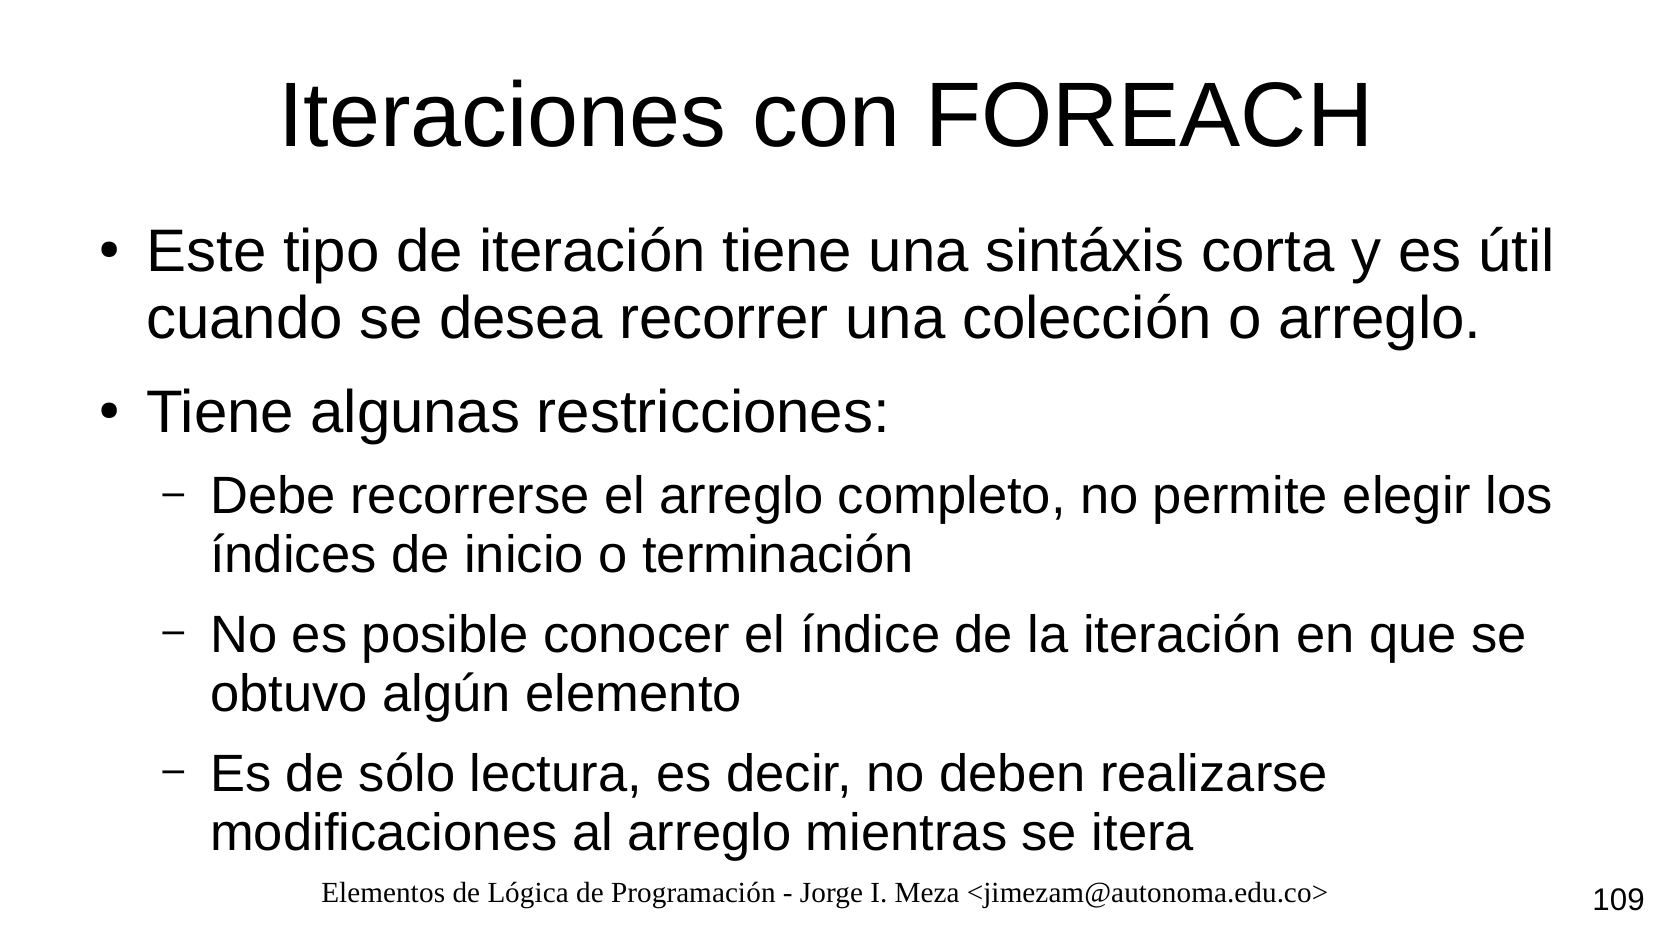

# Iteraciones con FOREACH
Este tipo de iteración tiene una sintáxis corta y es útil cuando se desea recorrer una colección o arreglo.
Tiene algunas restricciones:
Debe recorrerse el arreglo completo, no permite elegir los índices de inicio o terminación
No es posible conocer el índice de la iteración en que se obtuvo algún elemento
Es de sólo lectura, es decir, no deben realizarse modificaciones al arreglo mientras se itera
Elementos de Lógica de Programación - Jorge I. Meza <jimezam@autonoma.edu.co>